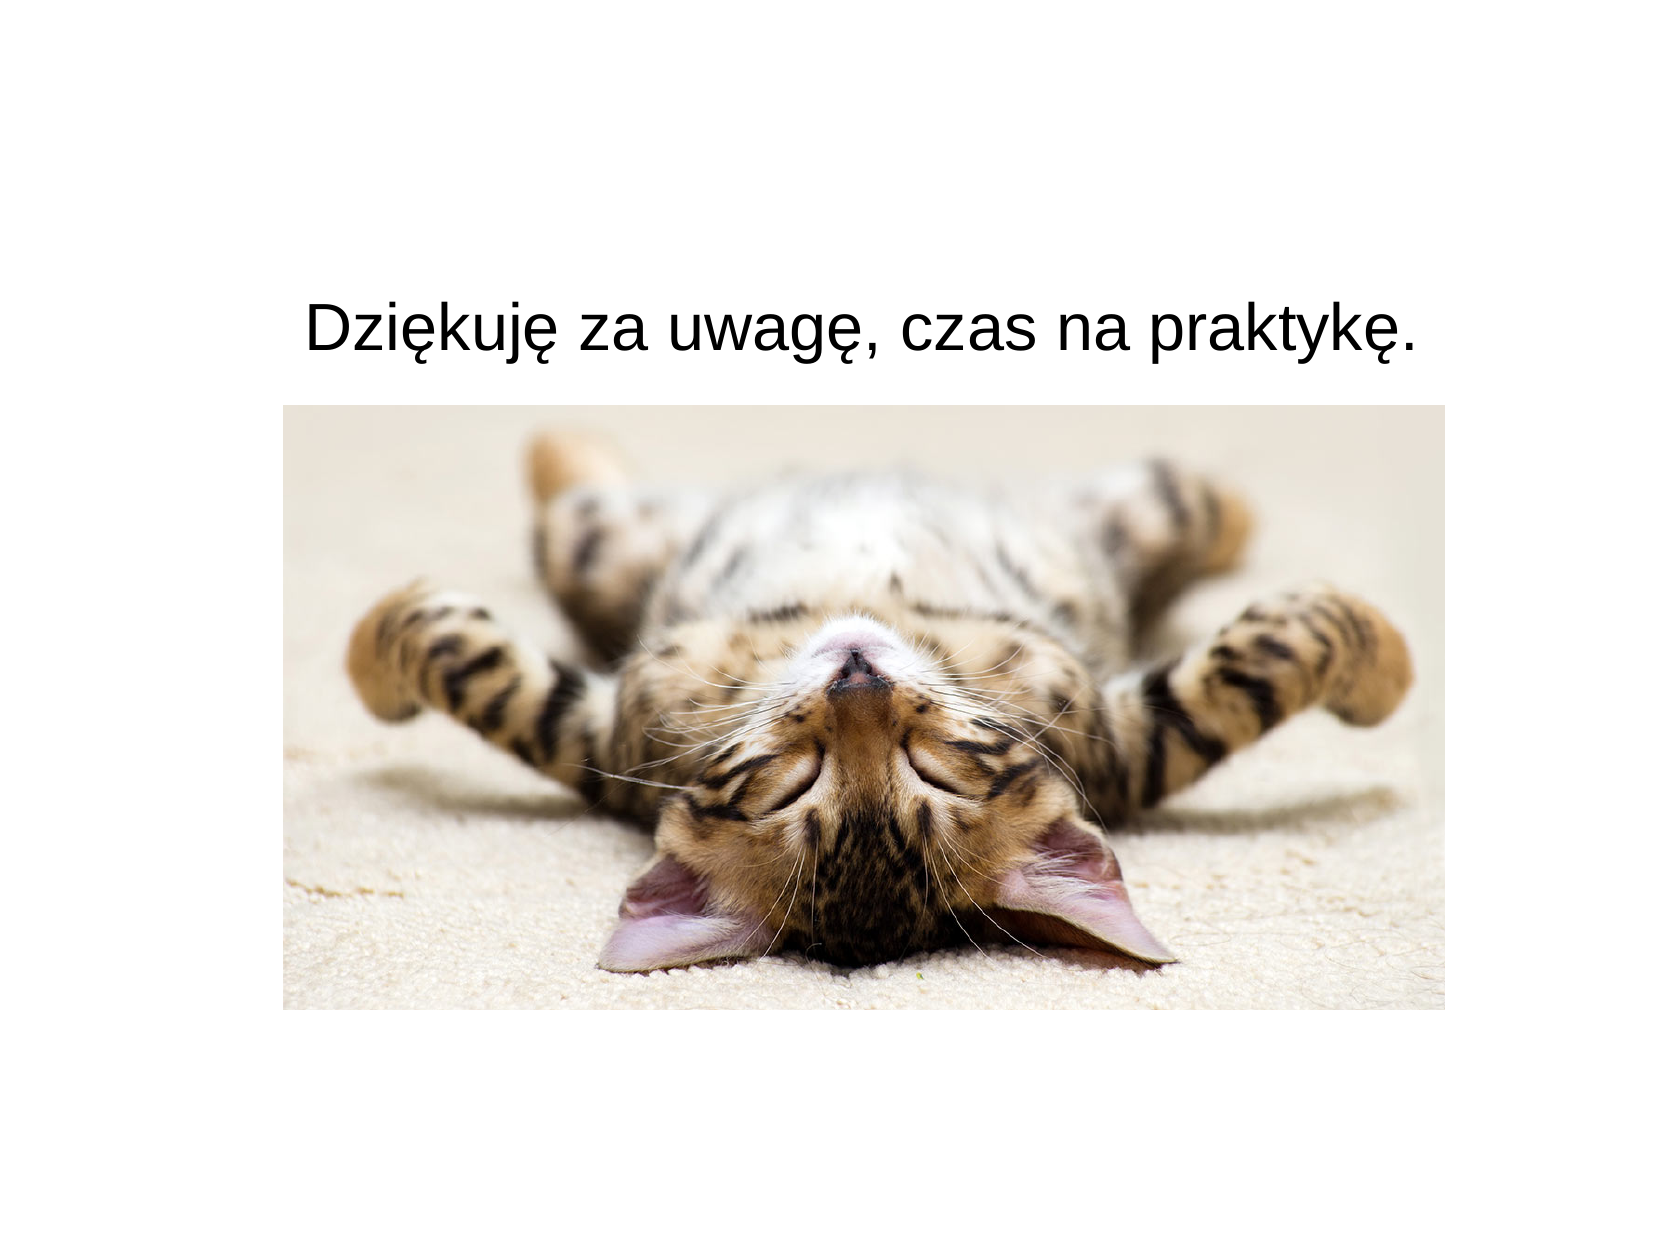

# Dziękuję za uwagę, czas na praktykę.